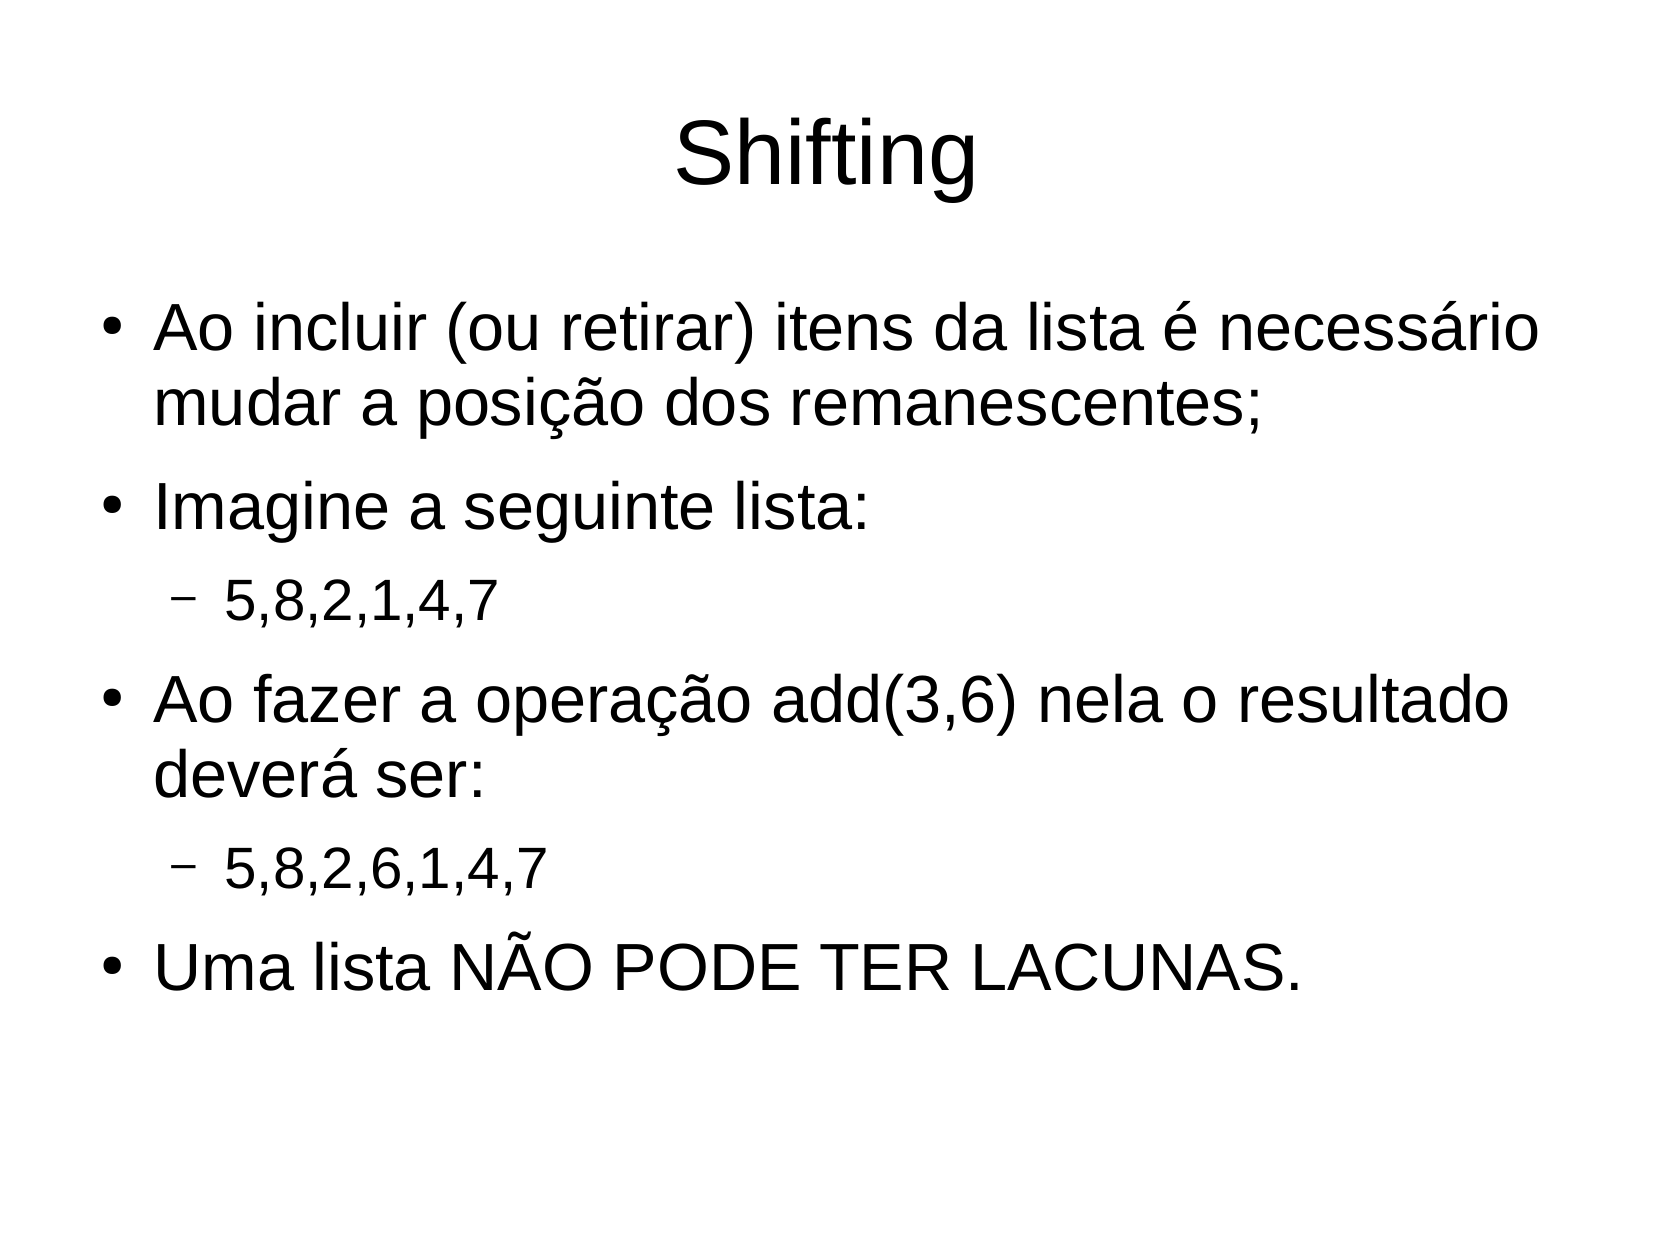

# Shifting
Ao incluir (ou retirar) itens da lista é necessário mudar a posição dos remanescentes;
Imagine a seguinte lista:
5,8,2,1,4,7
Ao fazer a operação add(3,6) nela o resultado deverá ser:
5,8,2,6,1,4,7
Uma lista NÃO PODE TER LACUNAS.